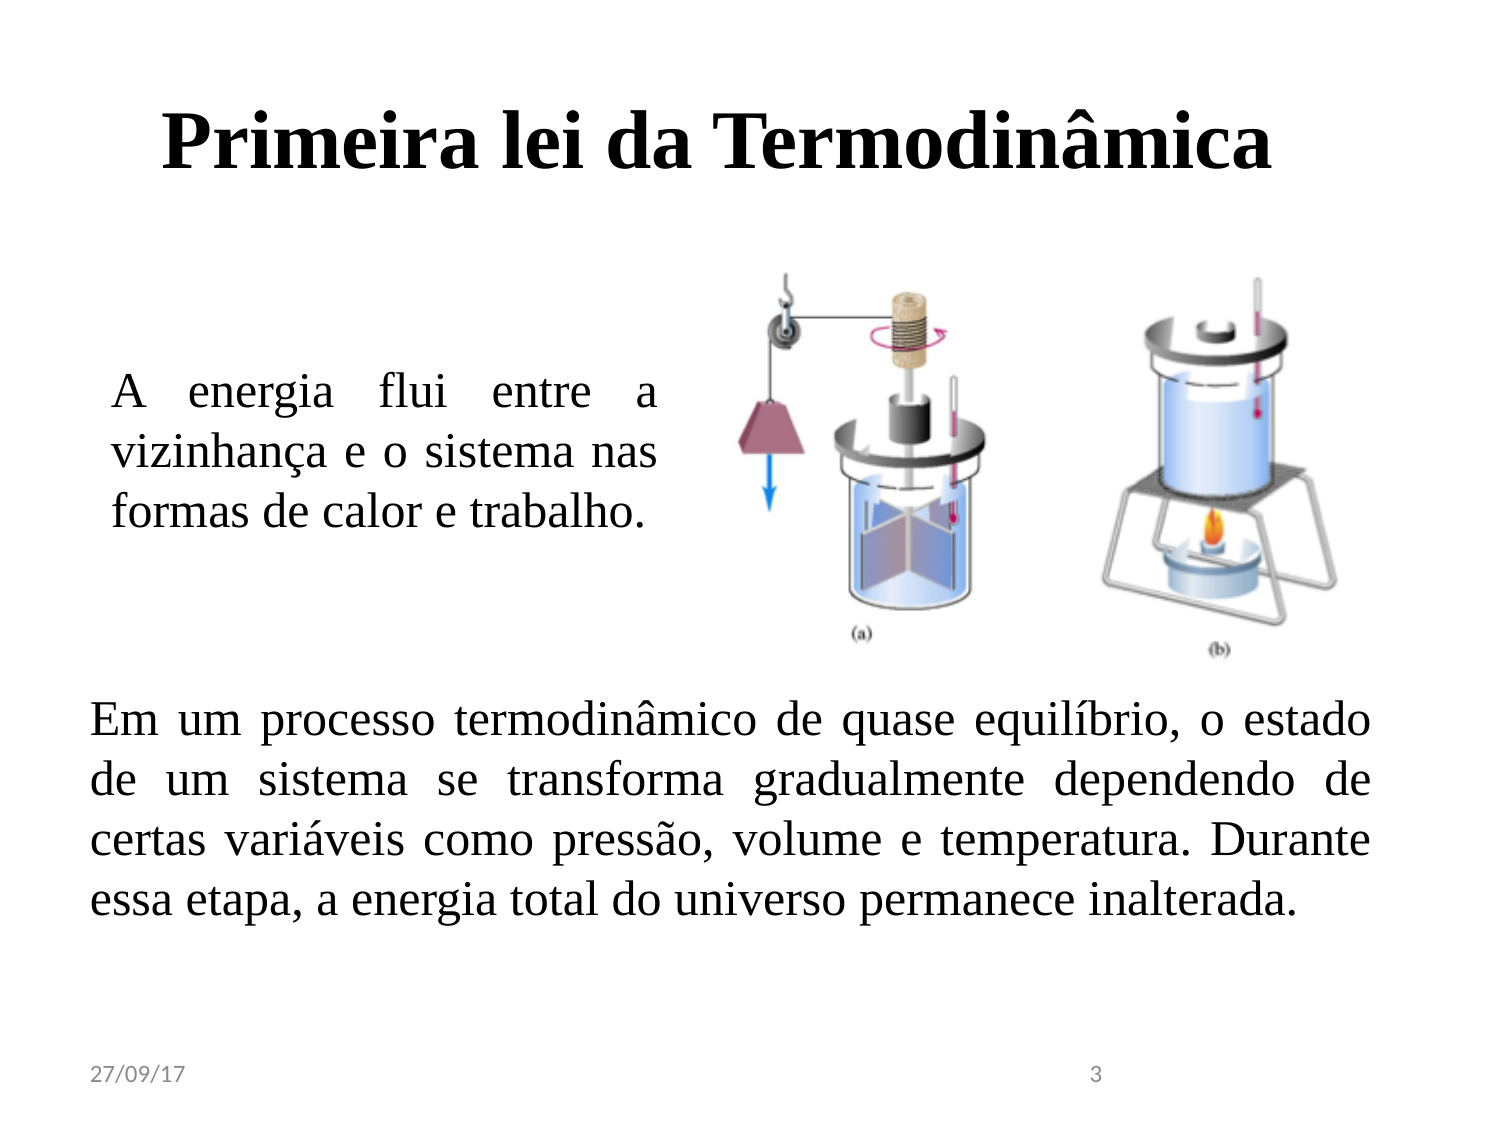

Primeira lei da Termodinâmica
A energia flui entre a vizinhança e o sistema nas formas de calor e trabalho.
Em um processo termodinâmico de quase equilíbrio, o estado de um sistema se transforma gradualmente dependendo de certas variáveis como pressão, volume e temperatura. Durante essa etapa, a energia total do universo permanece inalterada.
27/09/17